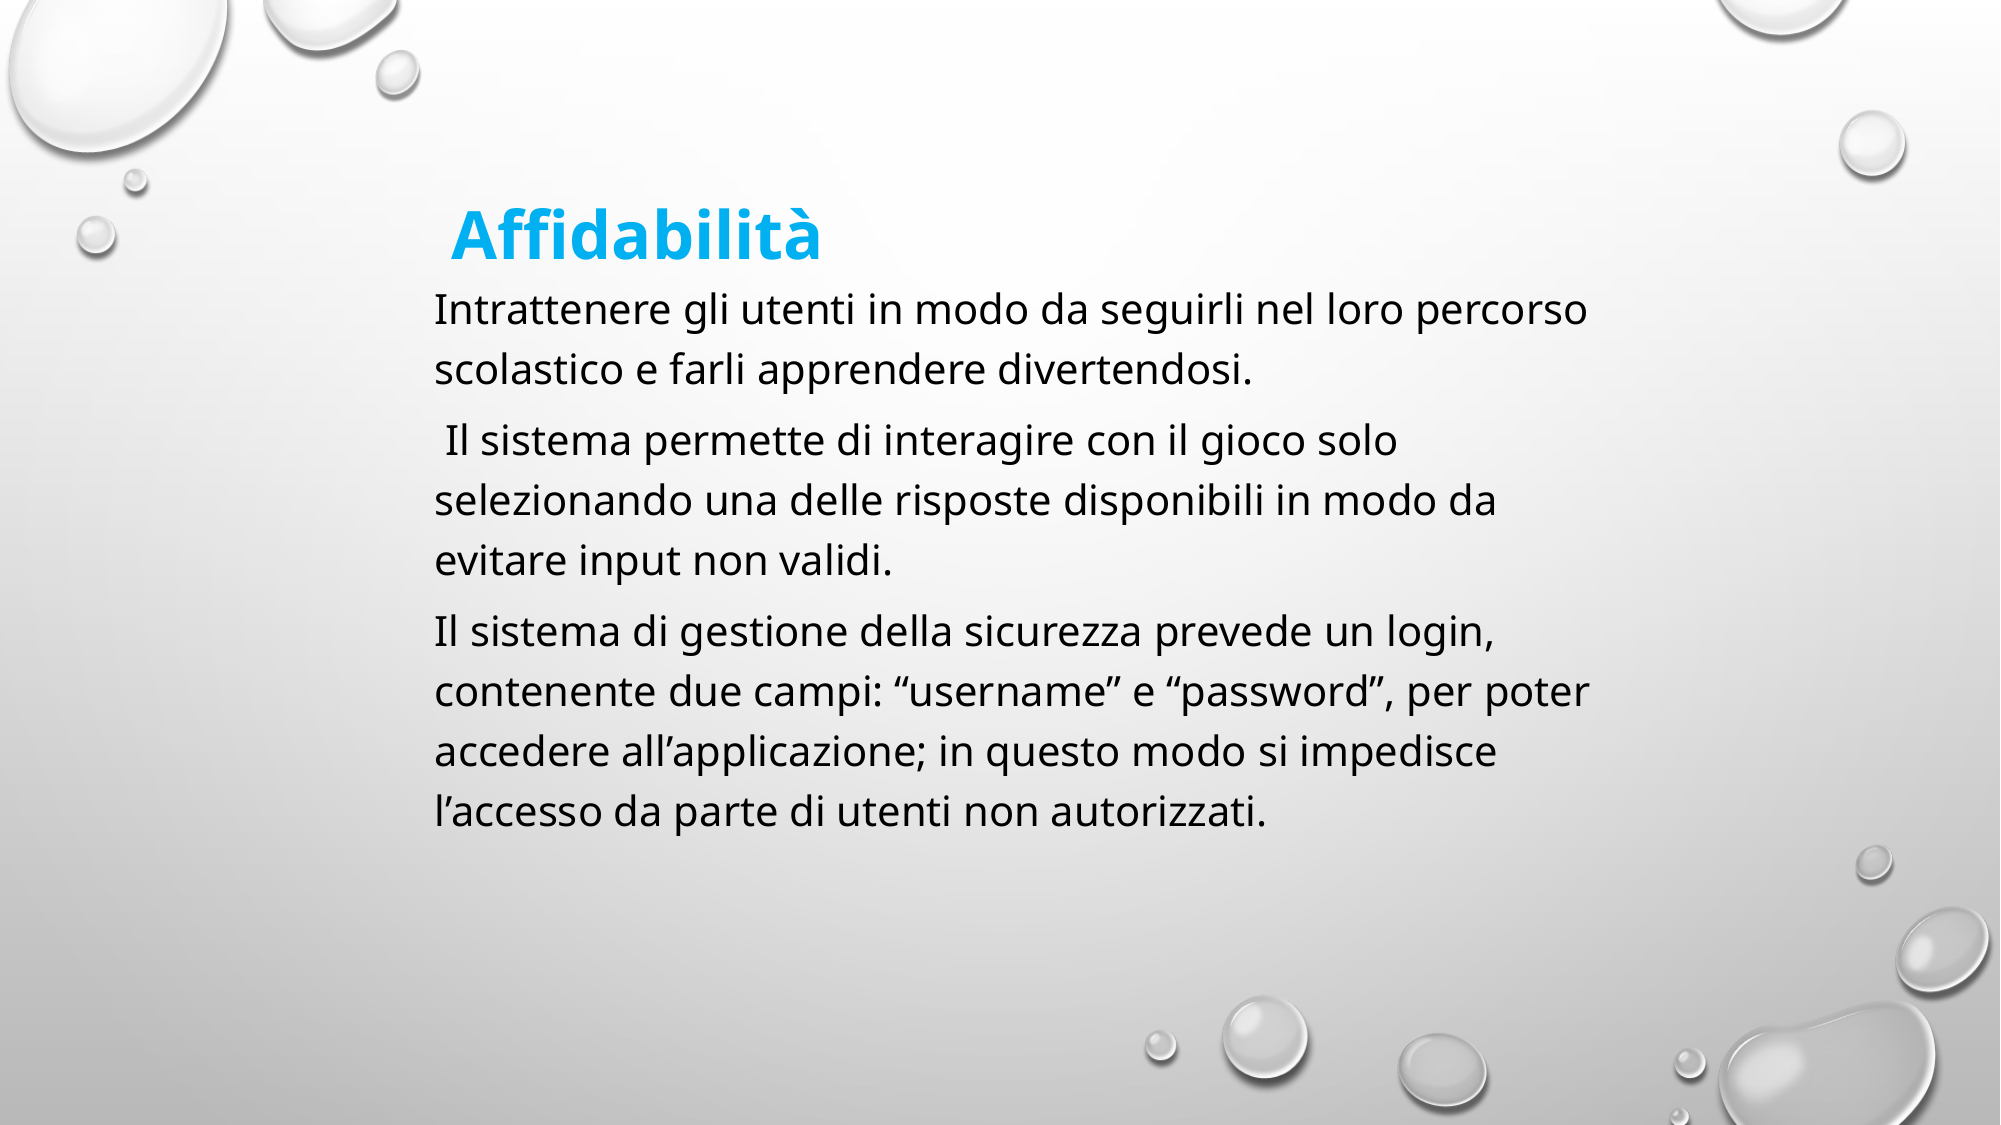

# Affidabilità Intrattenere gli utenti in modo da seguirli nel loro percorso scolastico e farli apprendere divertendosi.
 Il sistema permette di interagire con il gioco solo selezionando una delle risposte disponibili in modo da evitare input non validi.
Il sistema di gestione della sicurezza prevede un login, contenente due campi: “username” e “password”, per poter accedere all’applicazione; in questo modo si impedisce l’accesso da parte di utenti non autorizzati.